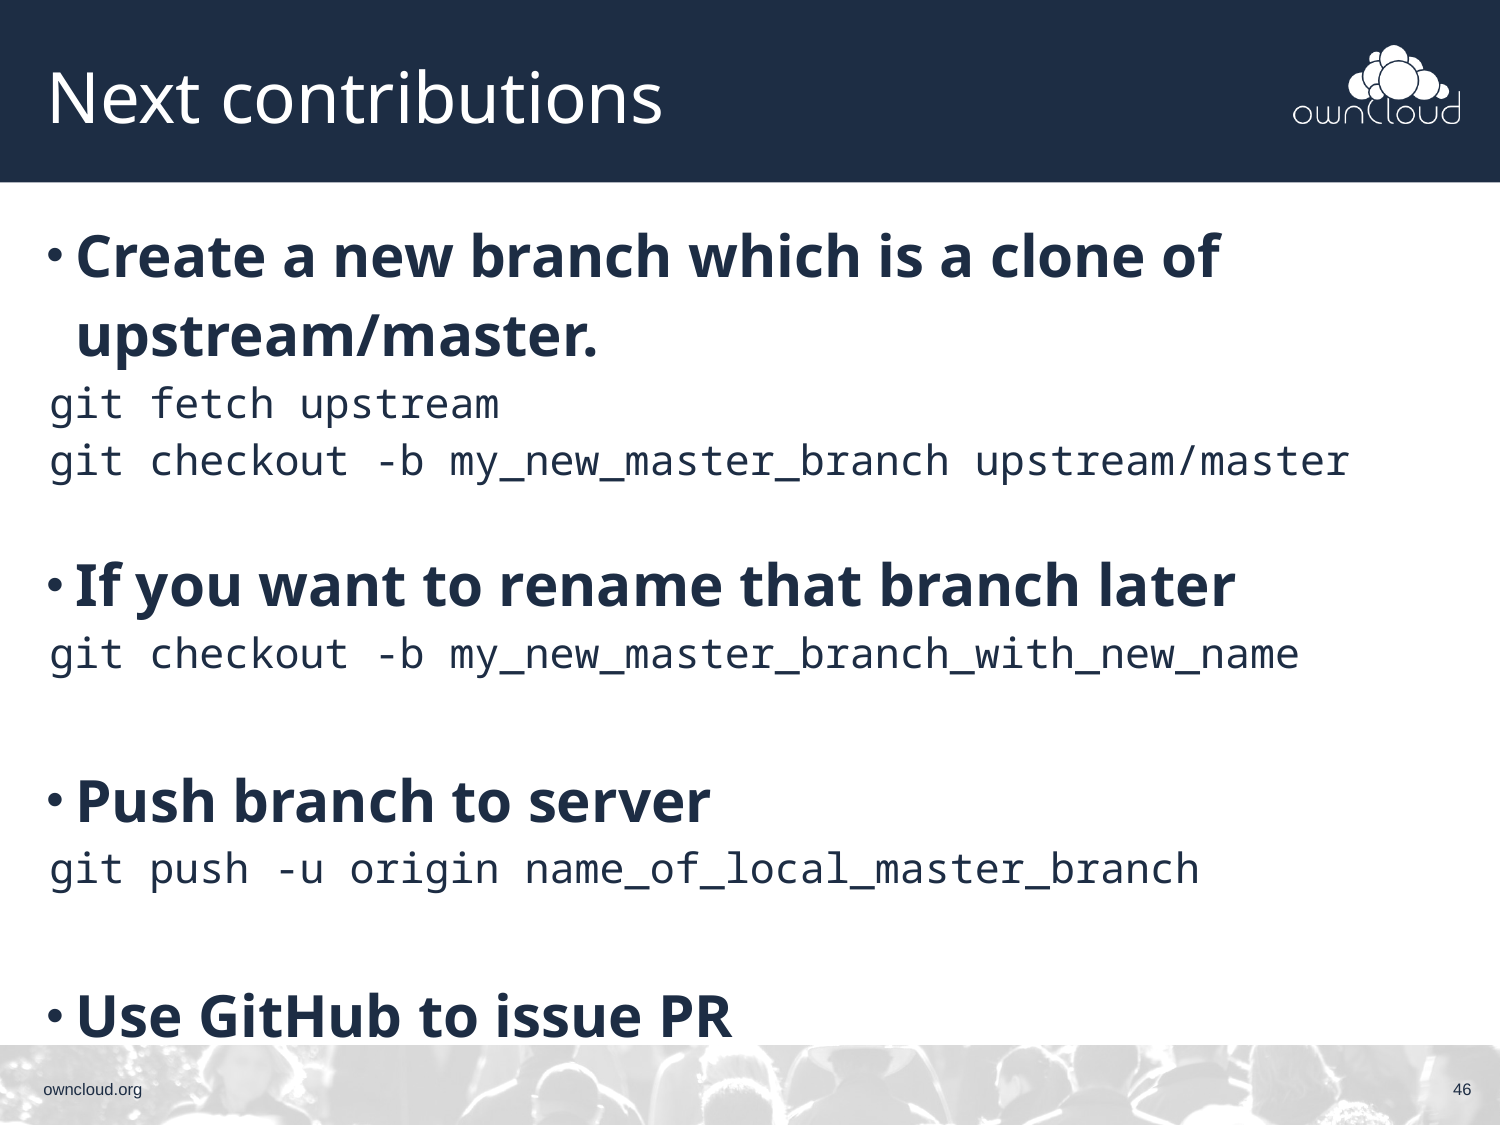

# Next contributions
Create a new branch which is a clone of upstream/master.
git fetch upstream
git checkout -b my_new_master_branch upstream/master
If you want to rename that branch later
git checkout -b my_new_master_branch_with_new_name
Push branch to server
git push -u origin name_of_local_master_branch
Use GitHub to issue PR